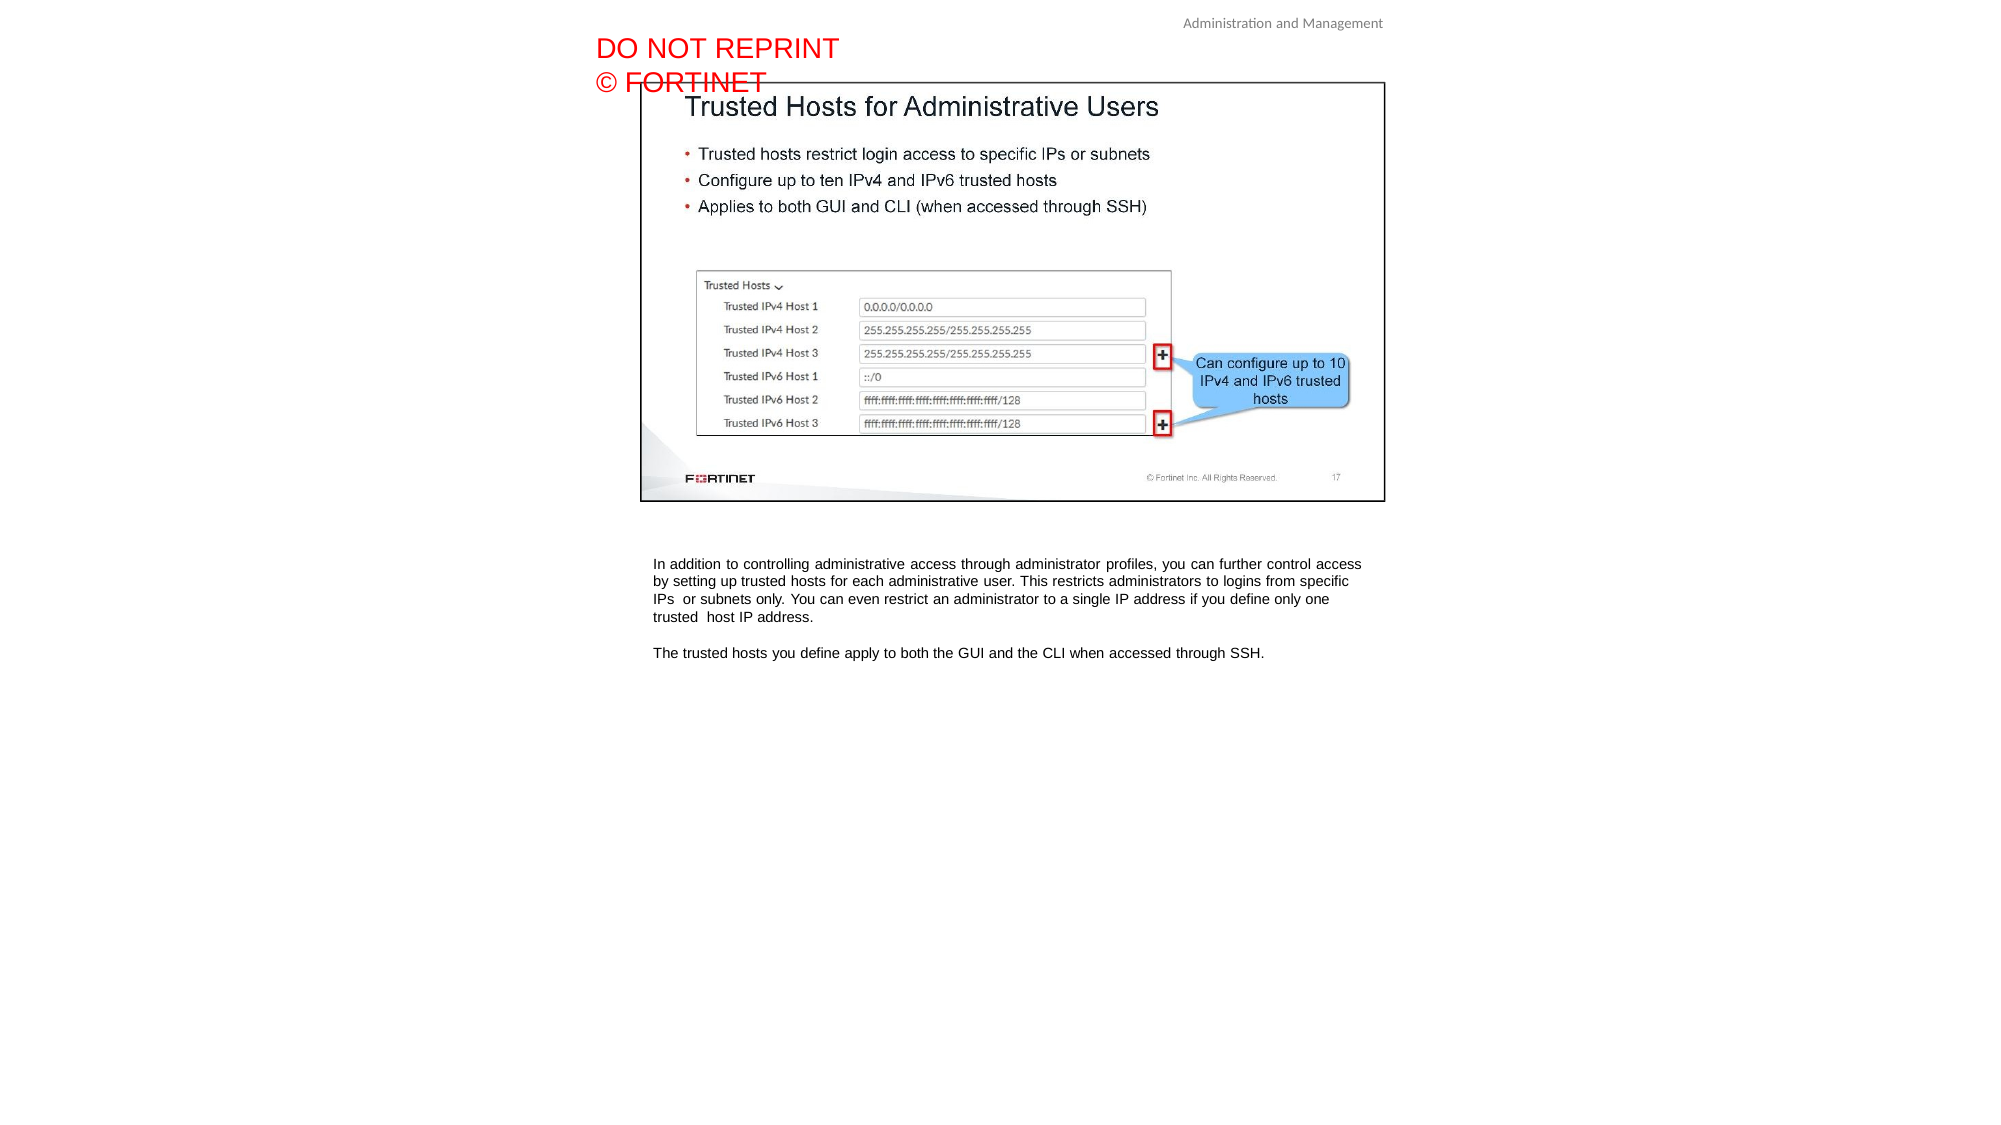

Administration and Management
DO NOT REPRINT
© FORTINET
In addition to controlling administrative access through administrator profiles, you can further control access by setting up trusted hosts for each administrative user. This restricts administrators to logins from specific IPs or subnets only. You can even restrict an administrator to a single IP address if you define only one trusted host IP address.
The trusted hosts you define apply to both the GUI and the CLI when accessed through SSH.
FortiManager 6.2 Study Guide
1